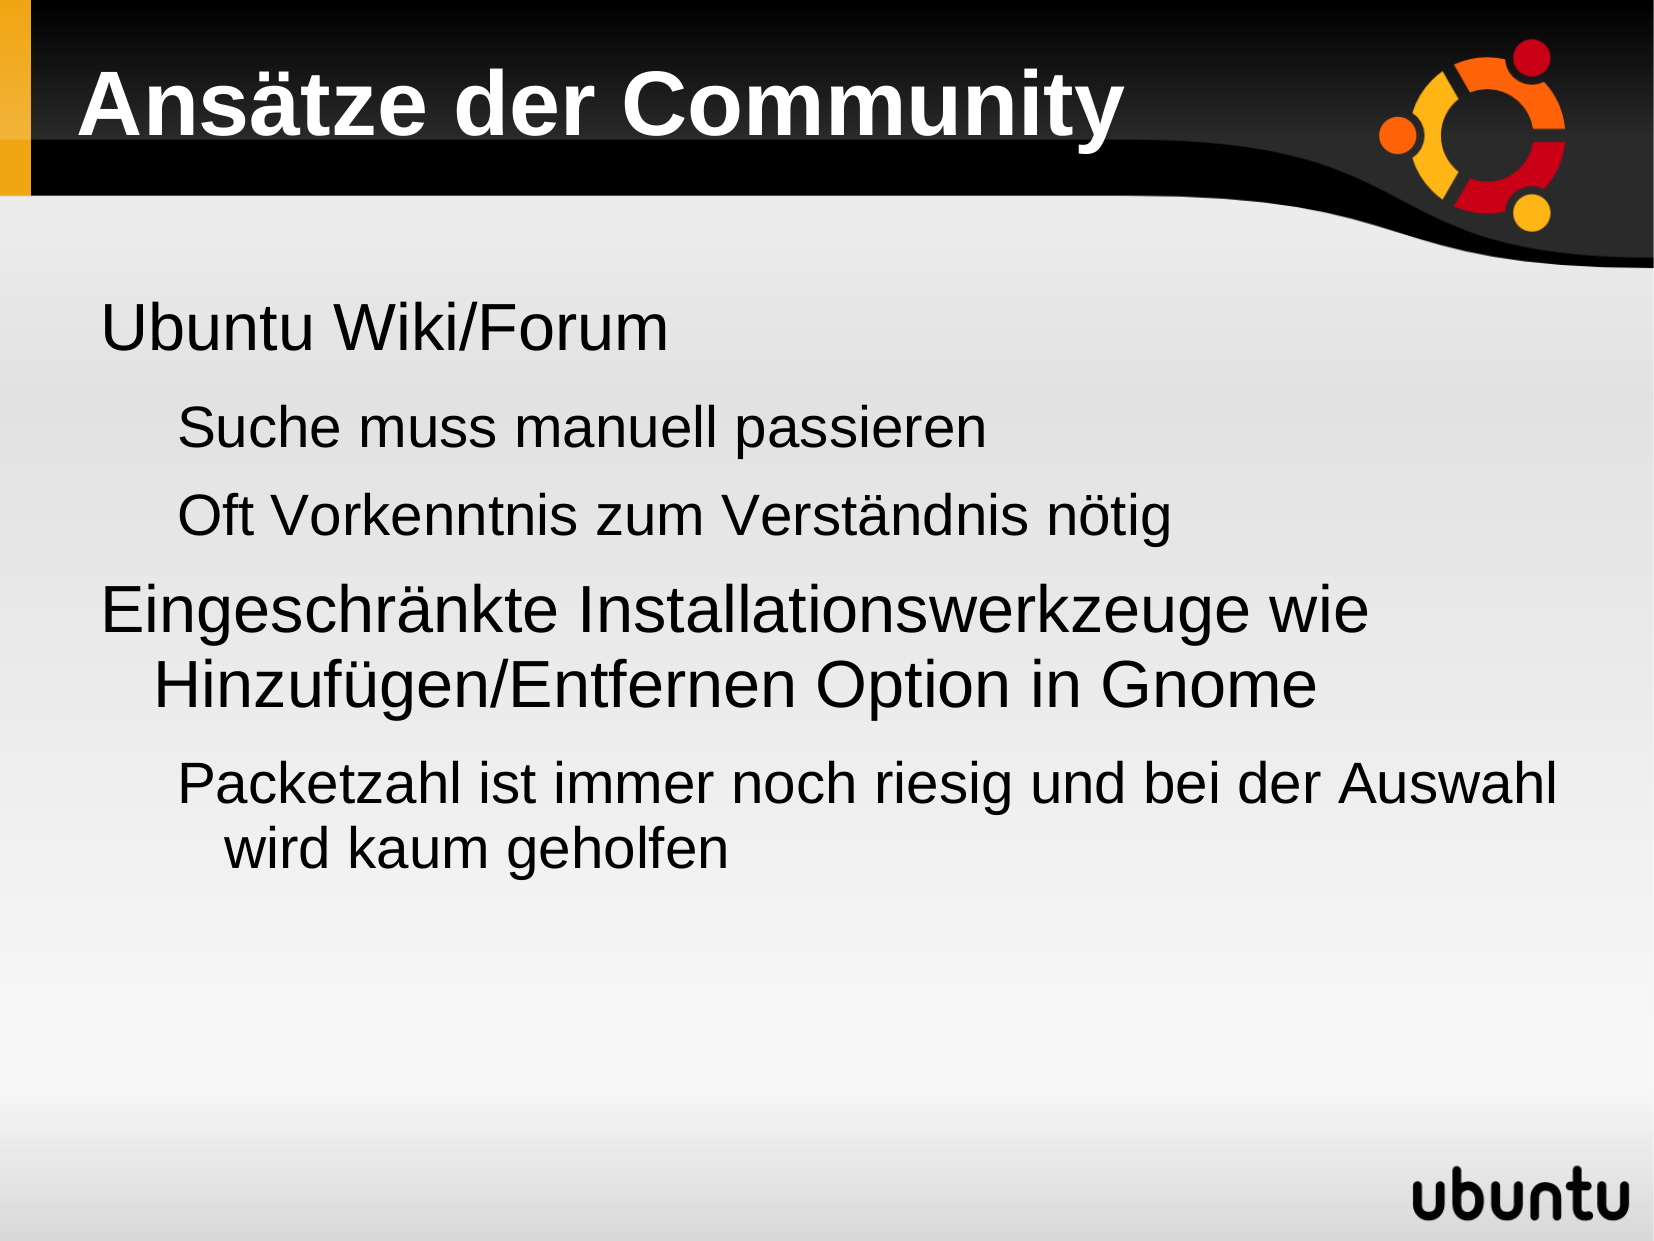

# Ansätze der Community
Ubuntu Wiki/Forum
Suche muss manuell passieren
Oft Vorkenntnis zum Verständnis nötig
Eingeschränkte Installationswerkzeuge wie Hinzufügen/Entfernen Option in Gnome
Packetzahl ist immer noch riesig und bei der Auswahl wird kaum geholfen